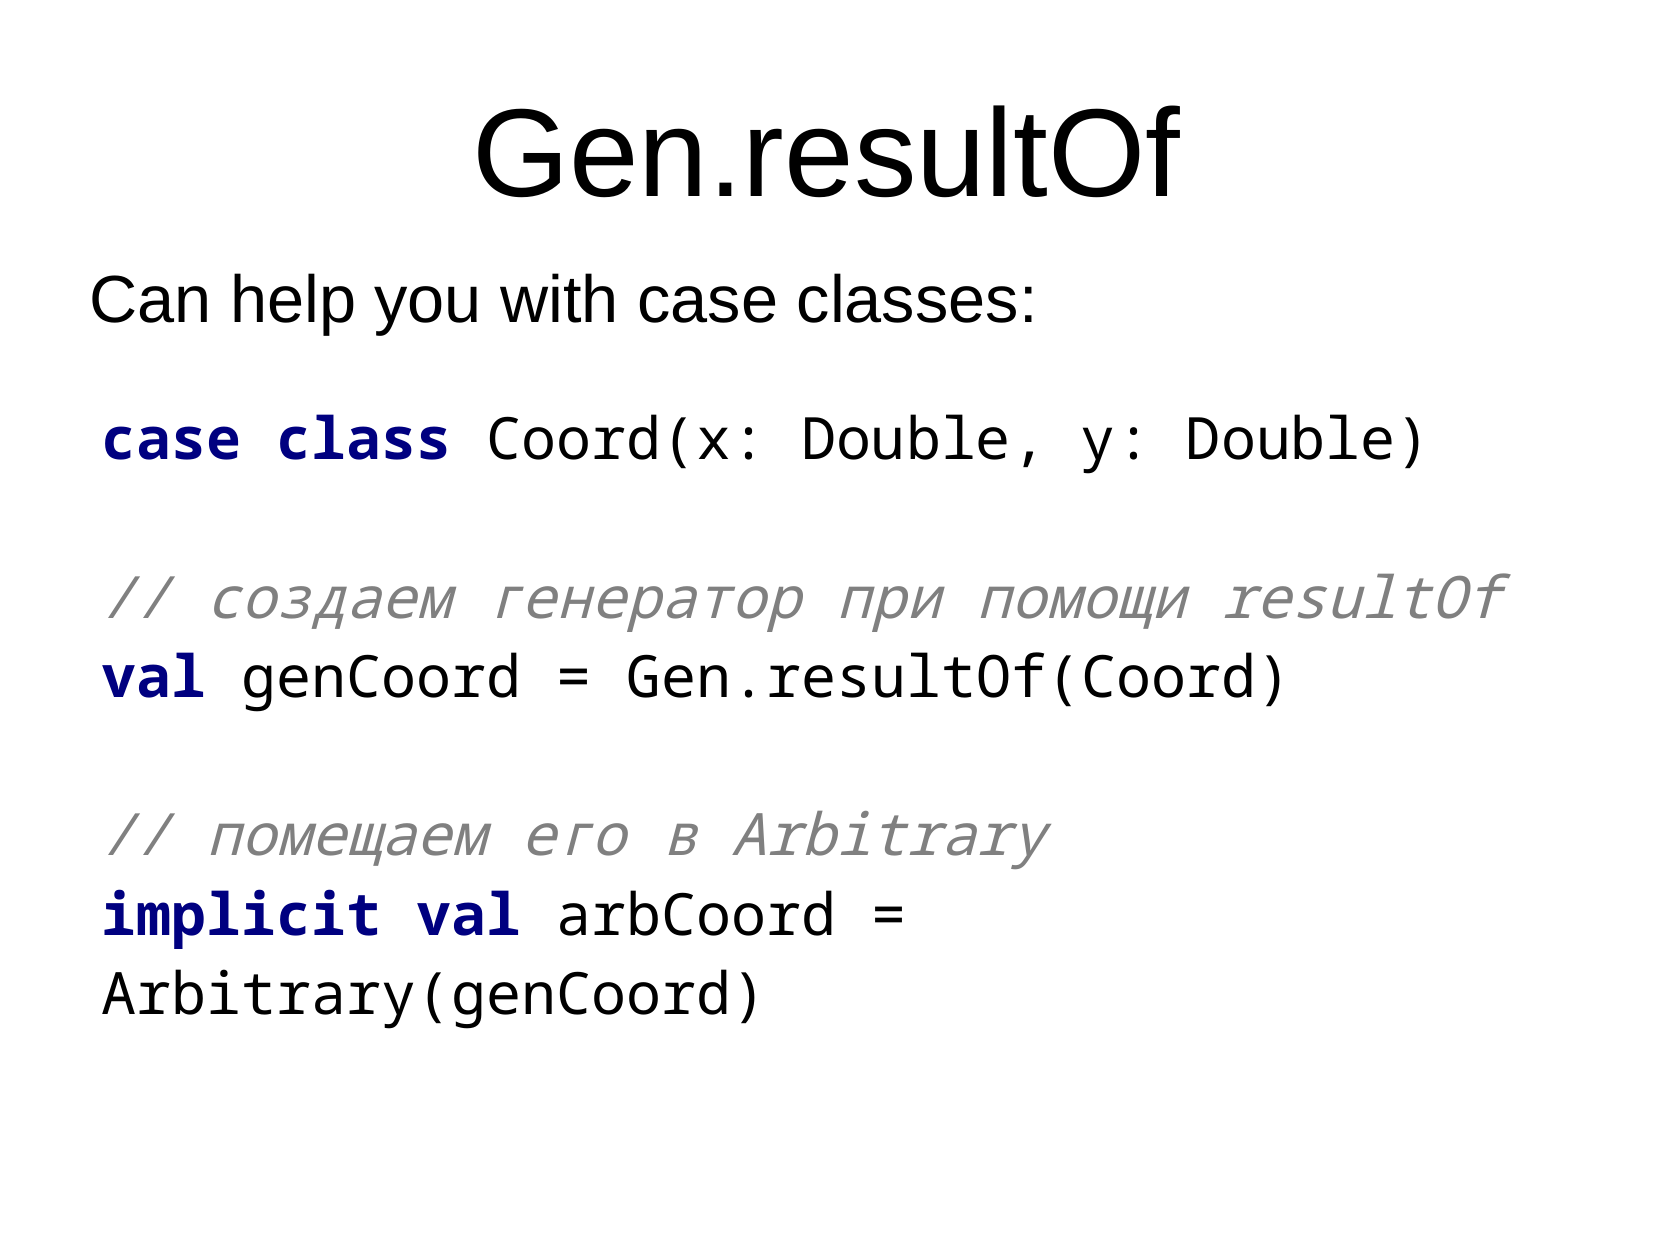

# Gen.resultOf
Can help you with case classes:
case class Coord(x: Double, y: Double)
// создаем генератор при помощи resultOf
val genCoord = Gen.resultOf(Coord)
// помещаем его в Arbitrary
implicit val arbCoord = Arbitrary(genCoord)